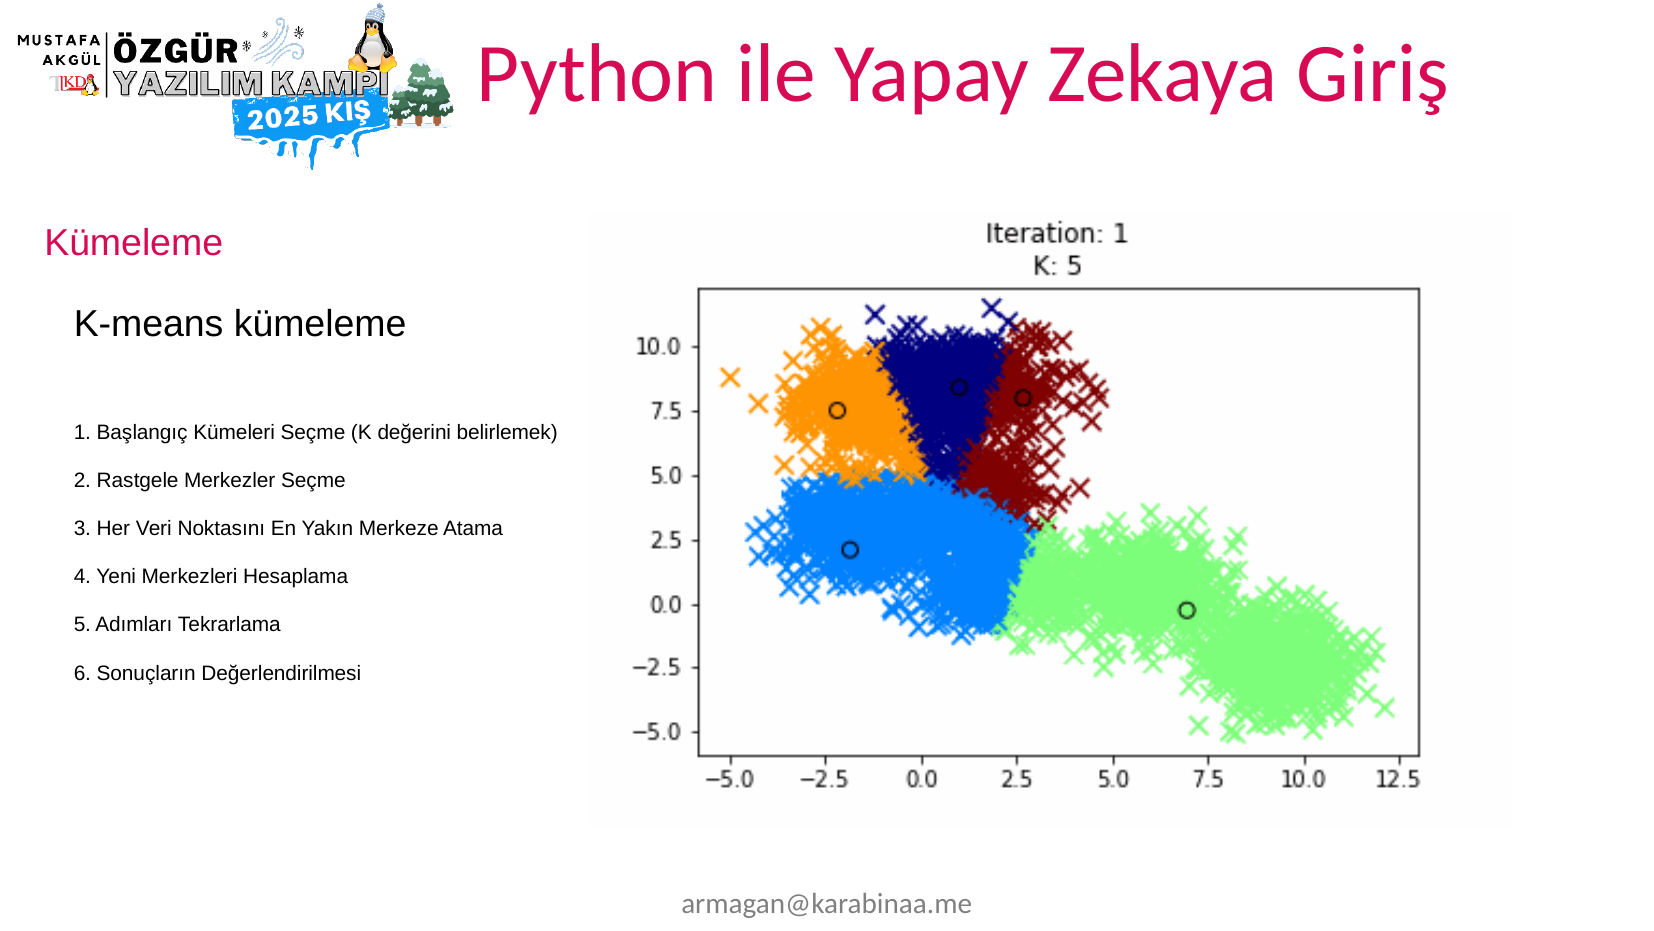

Python ile Yapay Zekaya Giriş
Kümeleme
K-means kümeleme
1. Başlangıç Kümeleri Seçme (K değerini belirlemek)
2. Rastgele Merkezler Seçme
3. Her Veri Noktasını En Yakın Merkeze Atama
4. Yeni Merkezleri Hesaplama
5. Adımları Tekrarlama
6. Sonuçların Değerlendirilmesi
armagan@karabinaa.me